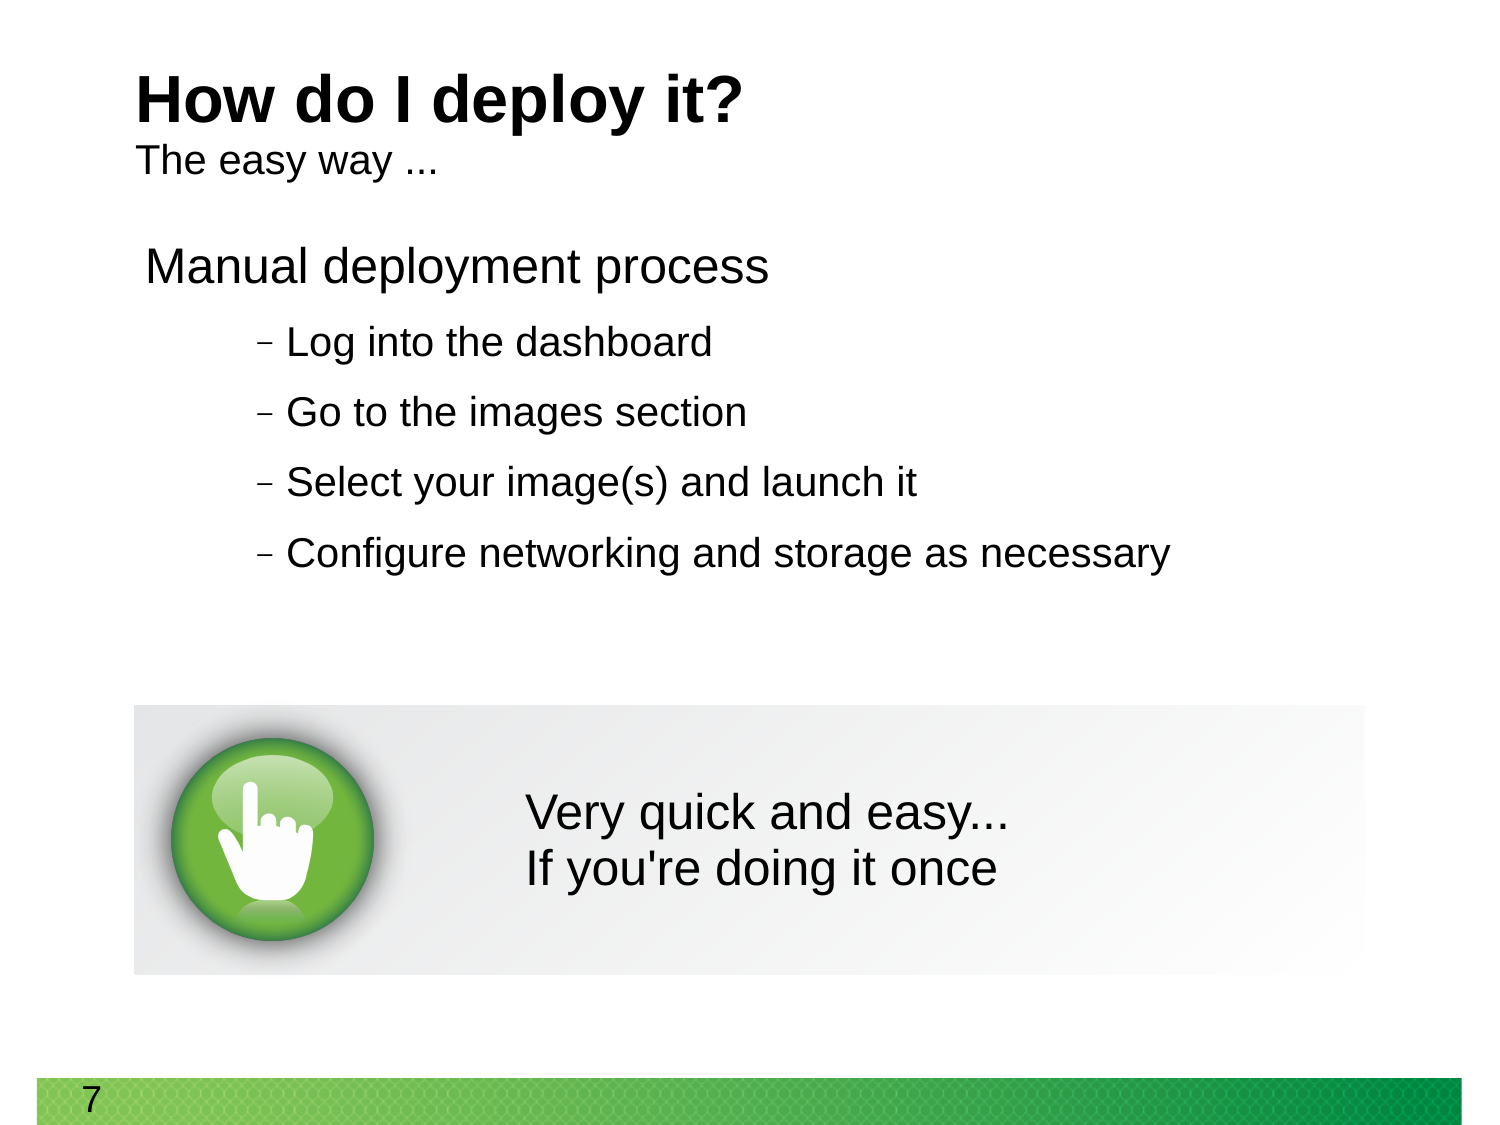

# How do I deploy it? The easy way ...
Manual deployment process
Log into the dashboard
Go to the images section
Select your image(s) and launch it
Configure networking and storage as necessary
Very quick and easy...
If you're doing it once